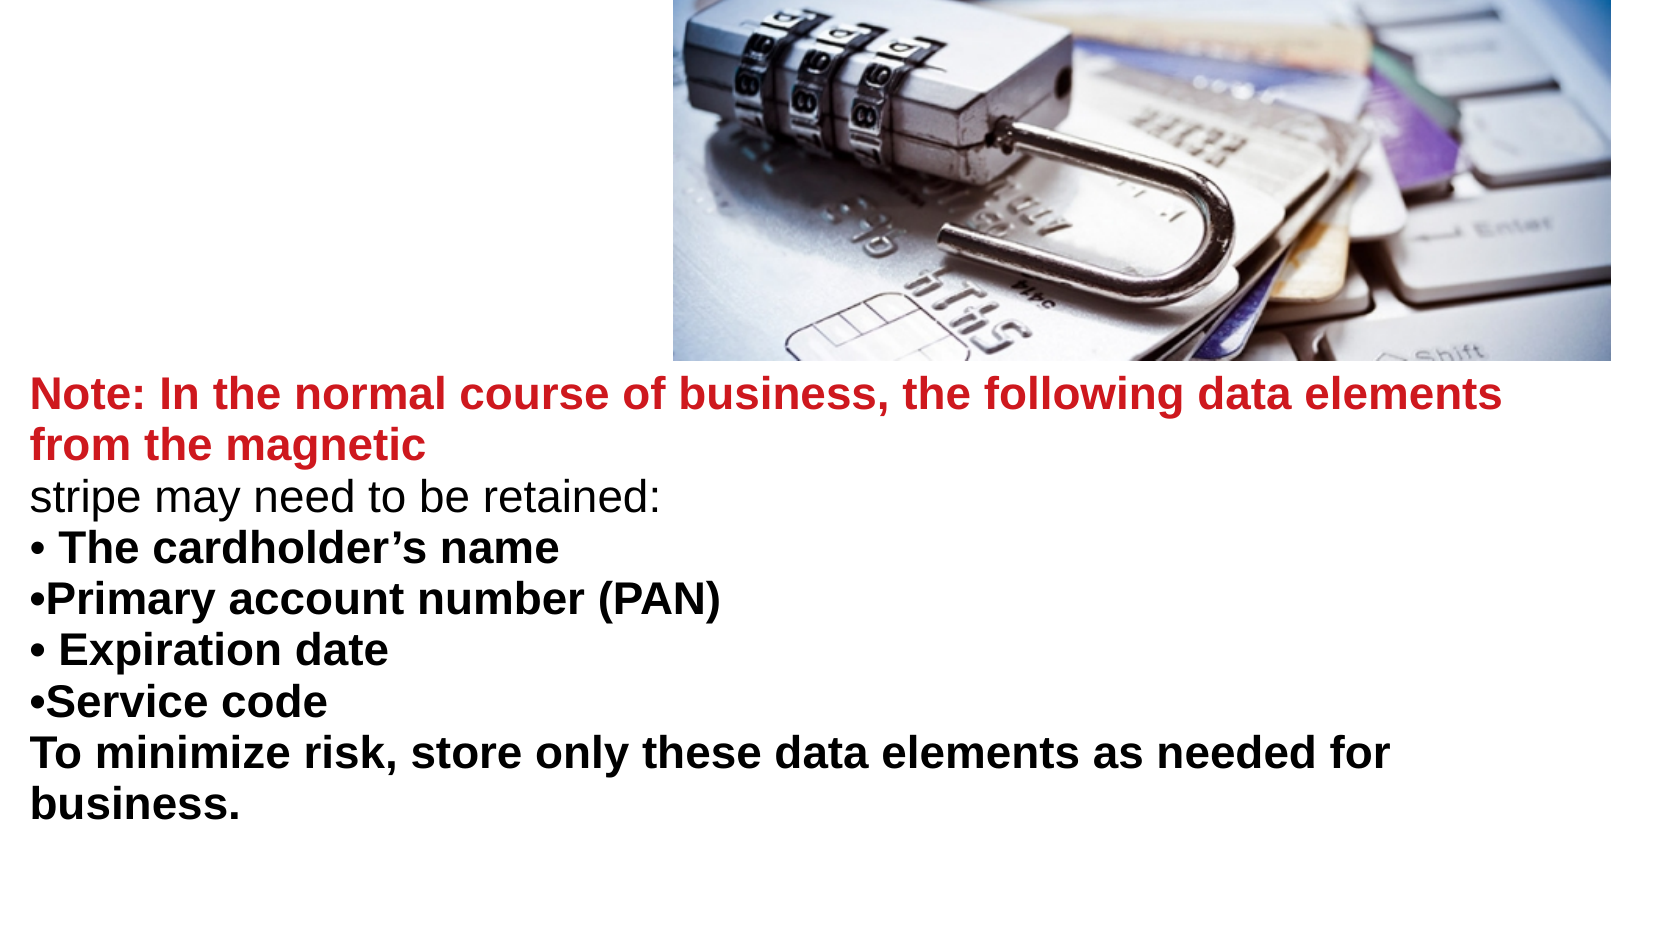

# Note: In the normal course of business, the following data elements from the magnetic stripe may need to be retained: • The cardholder’s name •Primary account number (PAN) • Expiration date •Service code To minimize risk, store only these data elements as needed for business.